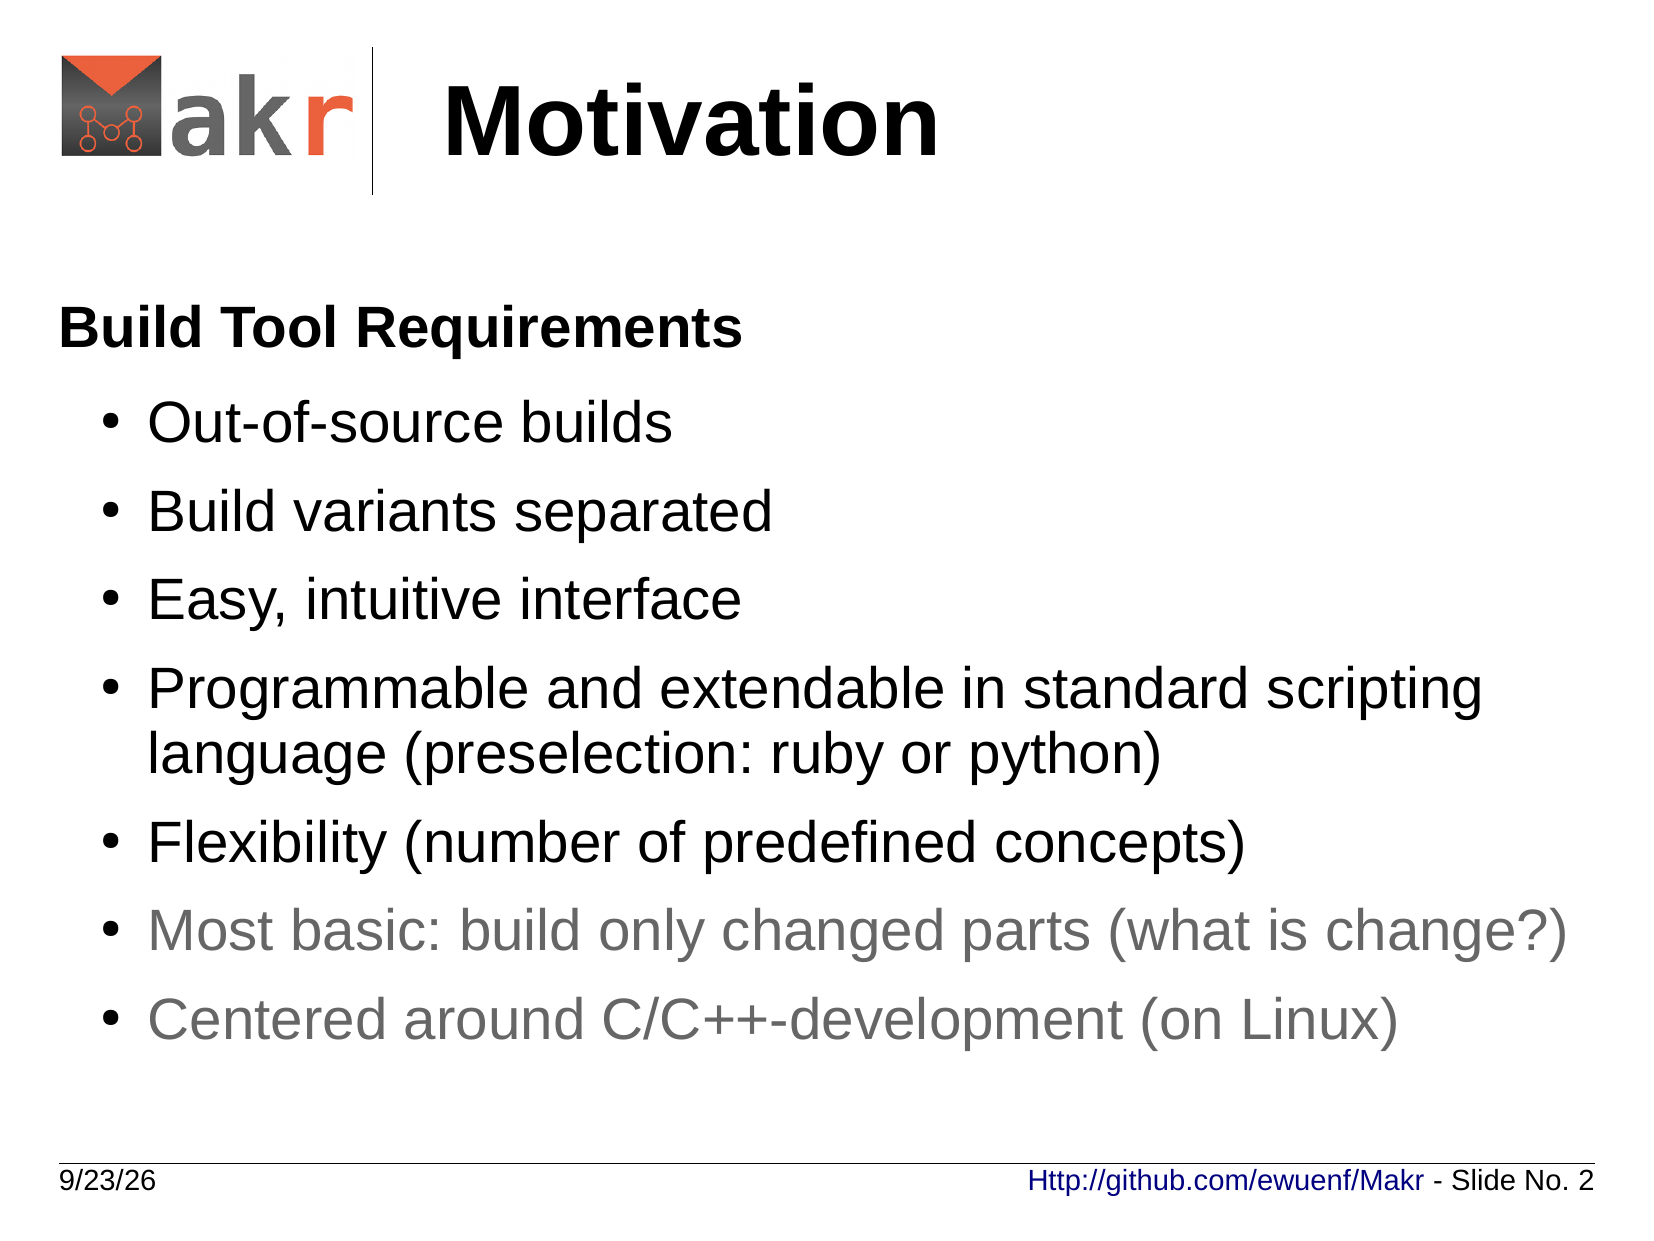

# Motivation
Build Tool Requirements
Out-of-source builds
Build variants separated
Easy, intuitive interface
Programmable and extendable in standard scripting language (preselection: ruby or python)
Flexibility (number of predefined concepts)
Most basic: build only changed parts (what is change?)
Centered around C/C++-development (on Linux)